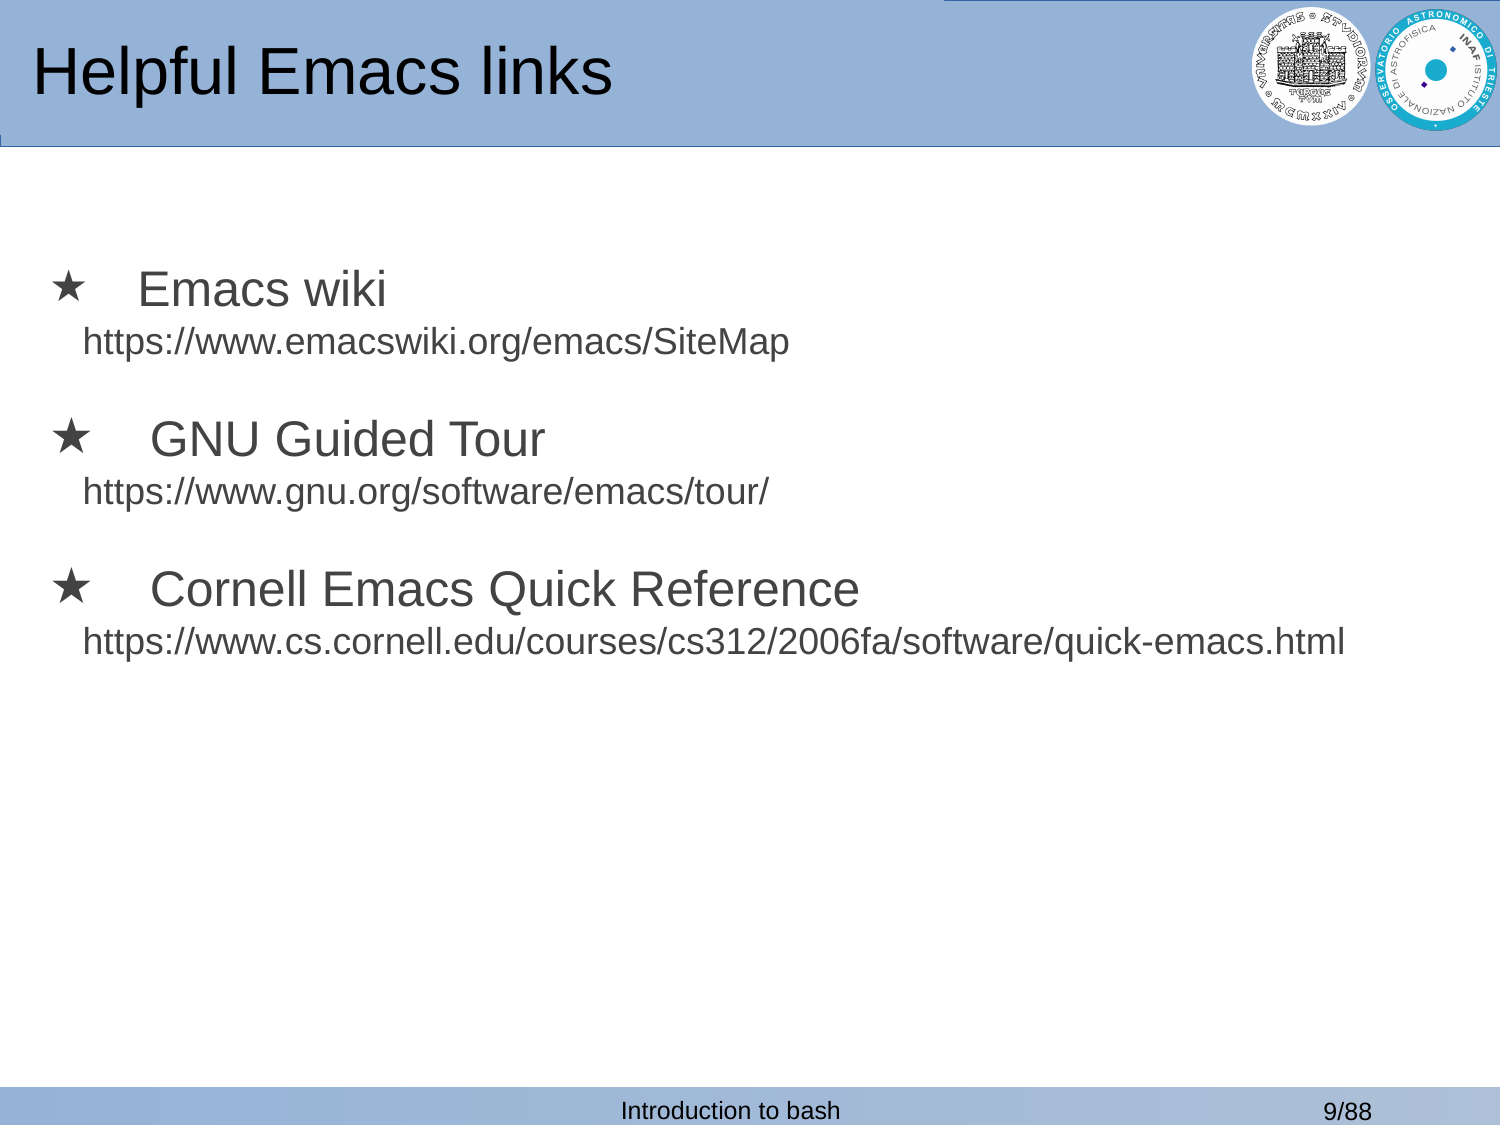

Traditional service delivery
Helpful Emacs links
# Emacs wiki
https://www.emacswiki.org/emacs/SiteMap
 GNU Guided Tour
https://www.gnu.org/software/emacs/tour/
 Cornell Emacs Quick Reference
https://www.cs.cornell.edu/courses/cs312/2006fa/software/quick-emacs.html